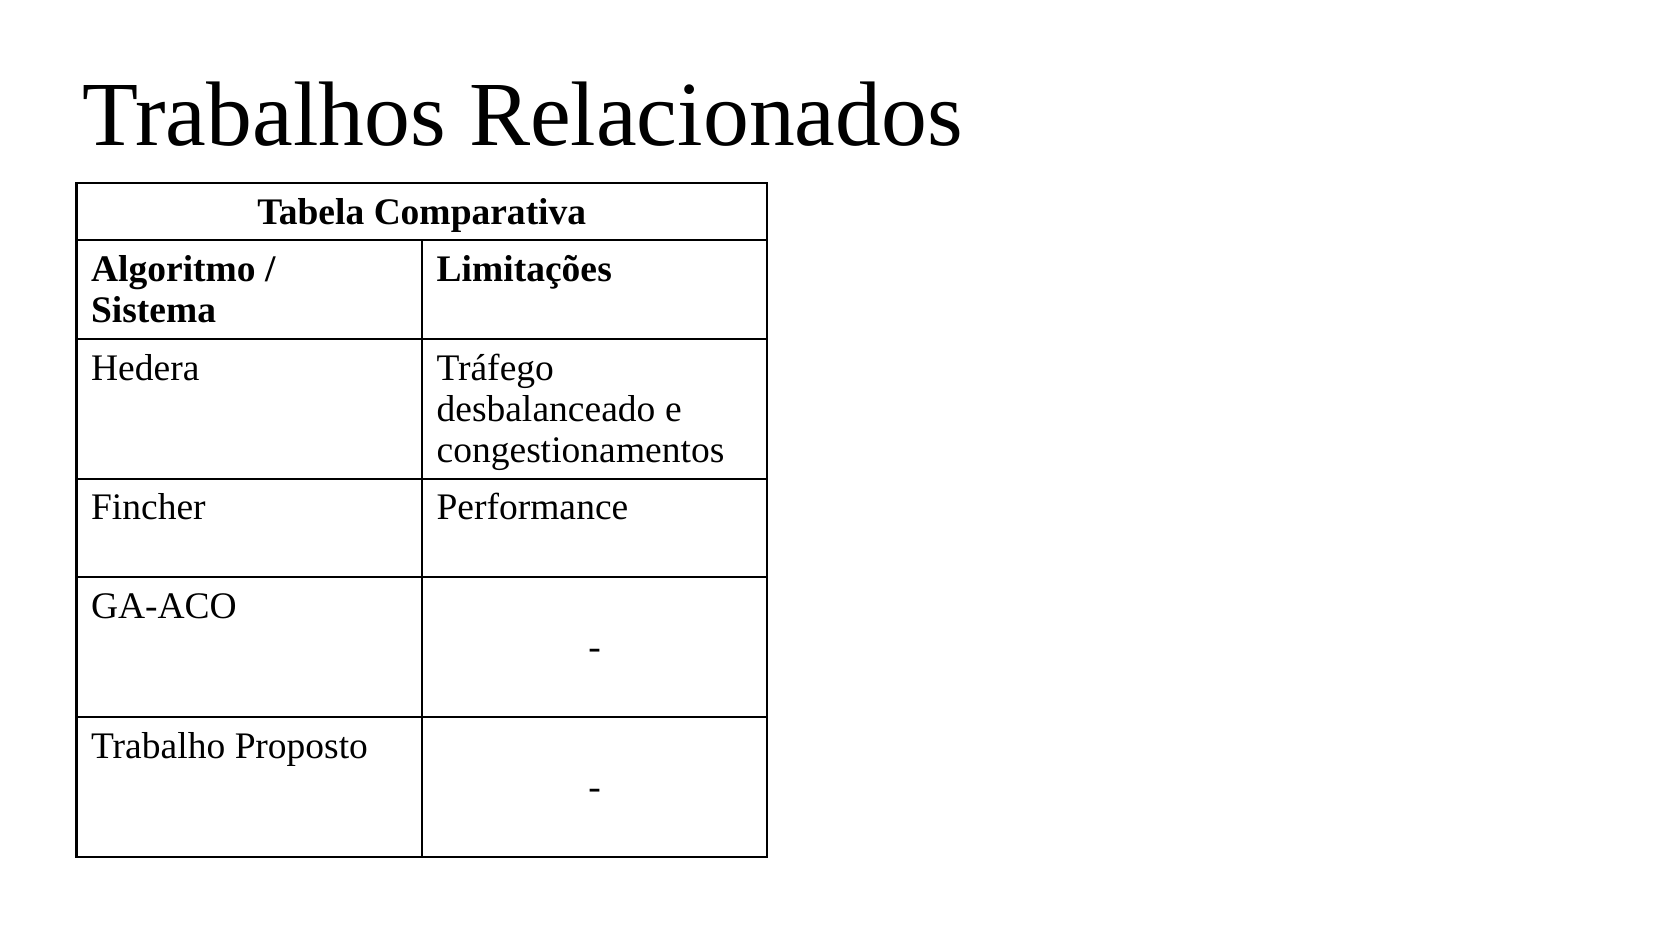

# Trabalhos Relacionados
| Tabela Comparativa | |
| --- | --- |
| Algoritmo / Sistema | Limitações |
| Hedera | Tráfego desbalanceado e congestionamentos |
| Fincher | Performance |
| GA-ACO | - |
| Trabalho Proposto | - |